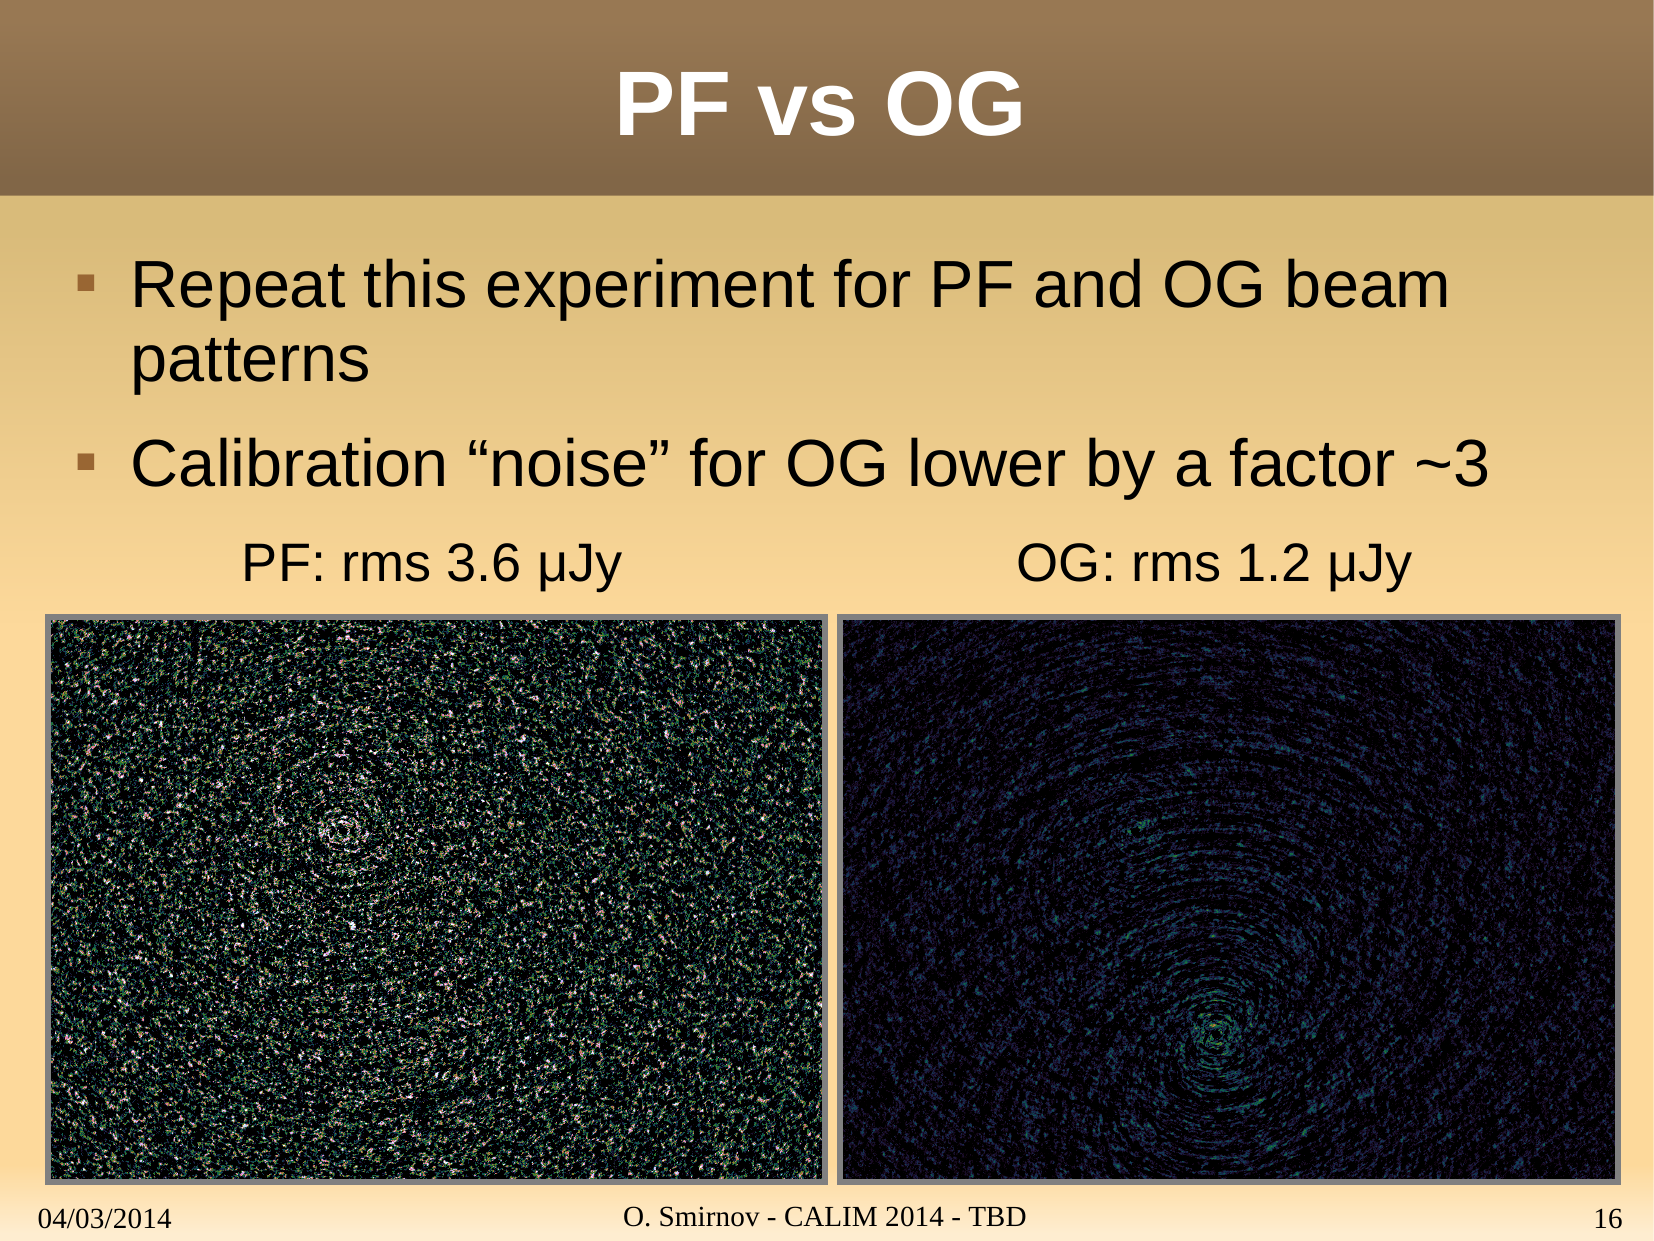

# PF vs OG
Repeat this experiment for PF and OG beam patterns
Calibration “noise” for OG lower by a factor ~3
PF: rms 3.6 μJy
OG: rms 1.2 μJy
O. Smirnov - CALIM 2014 - TBD
04/03/2014
16